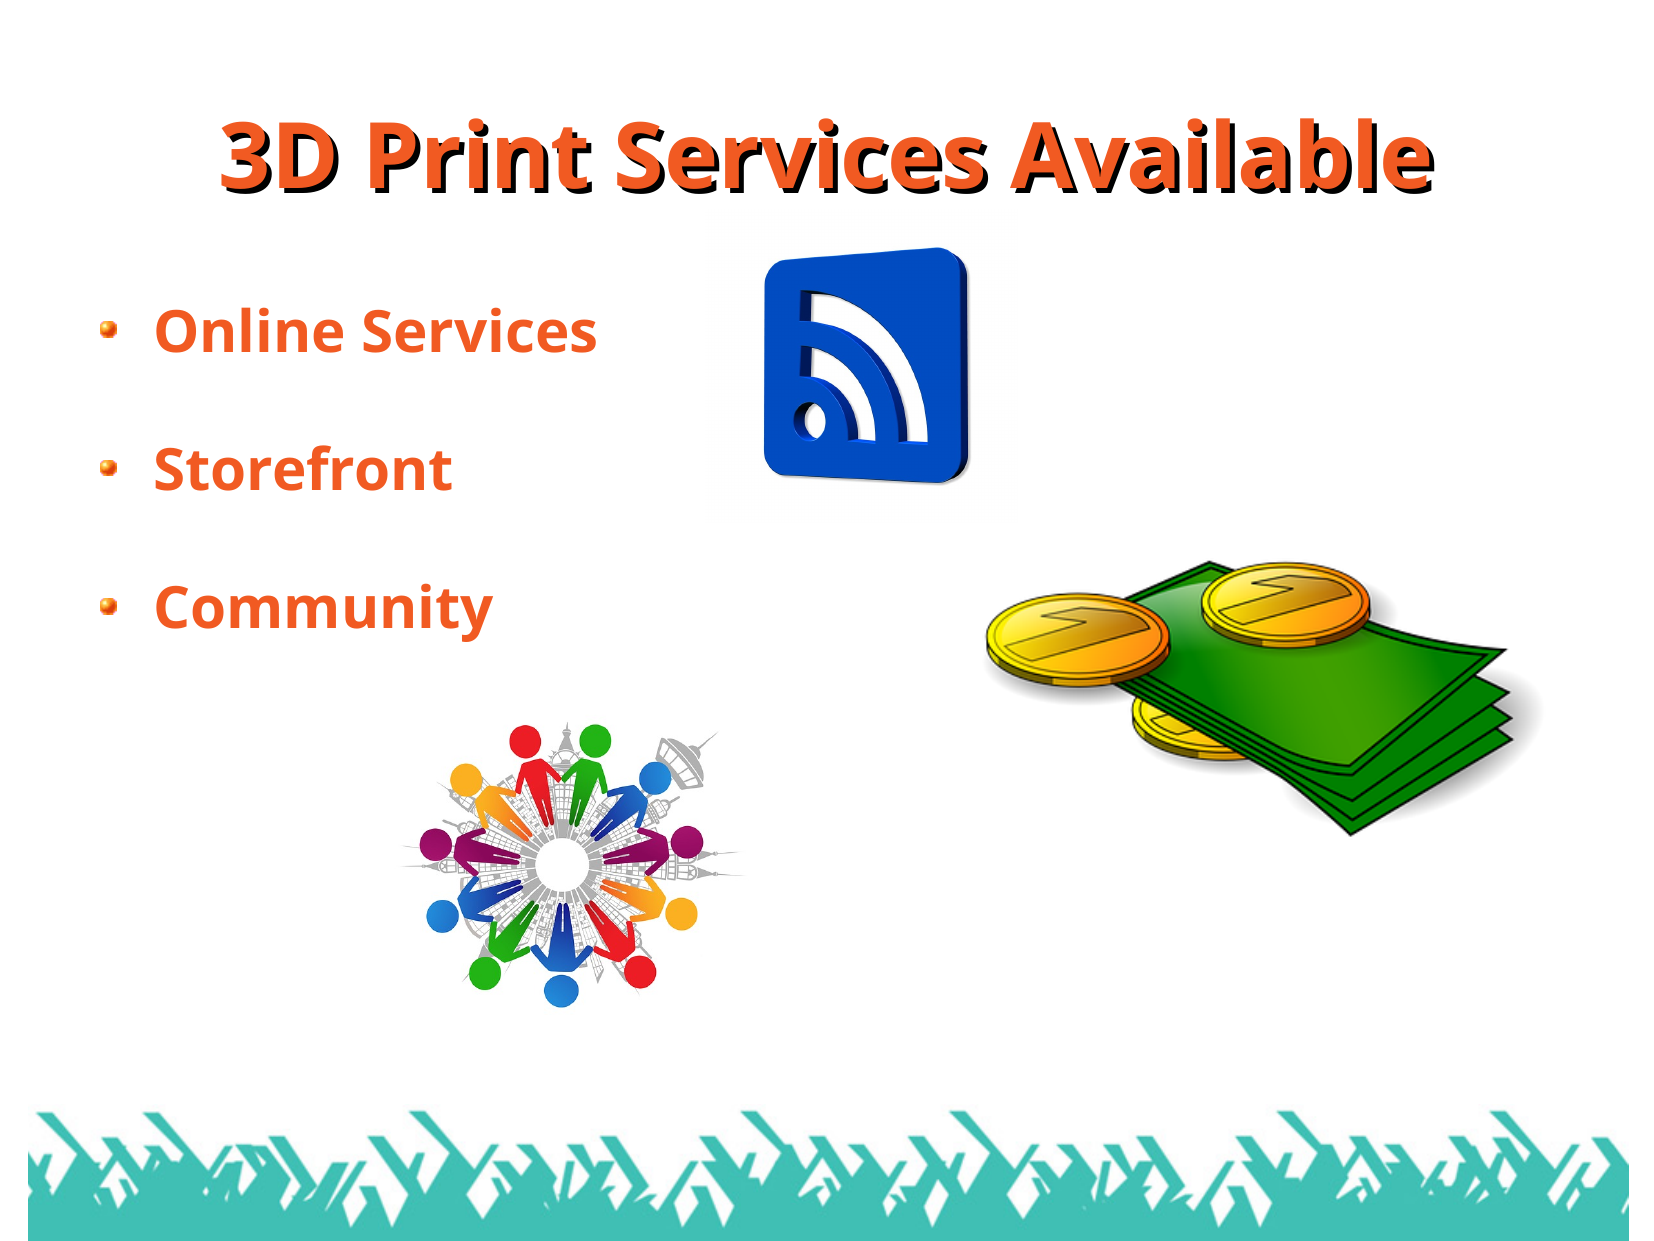

# 3D Print Services Available
Online Services
Storefront
Community